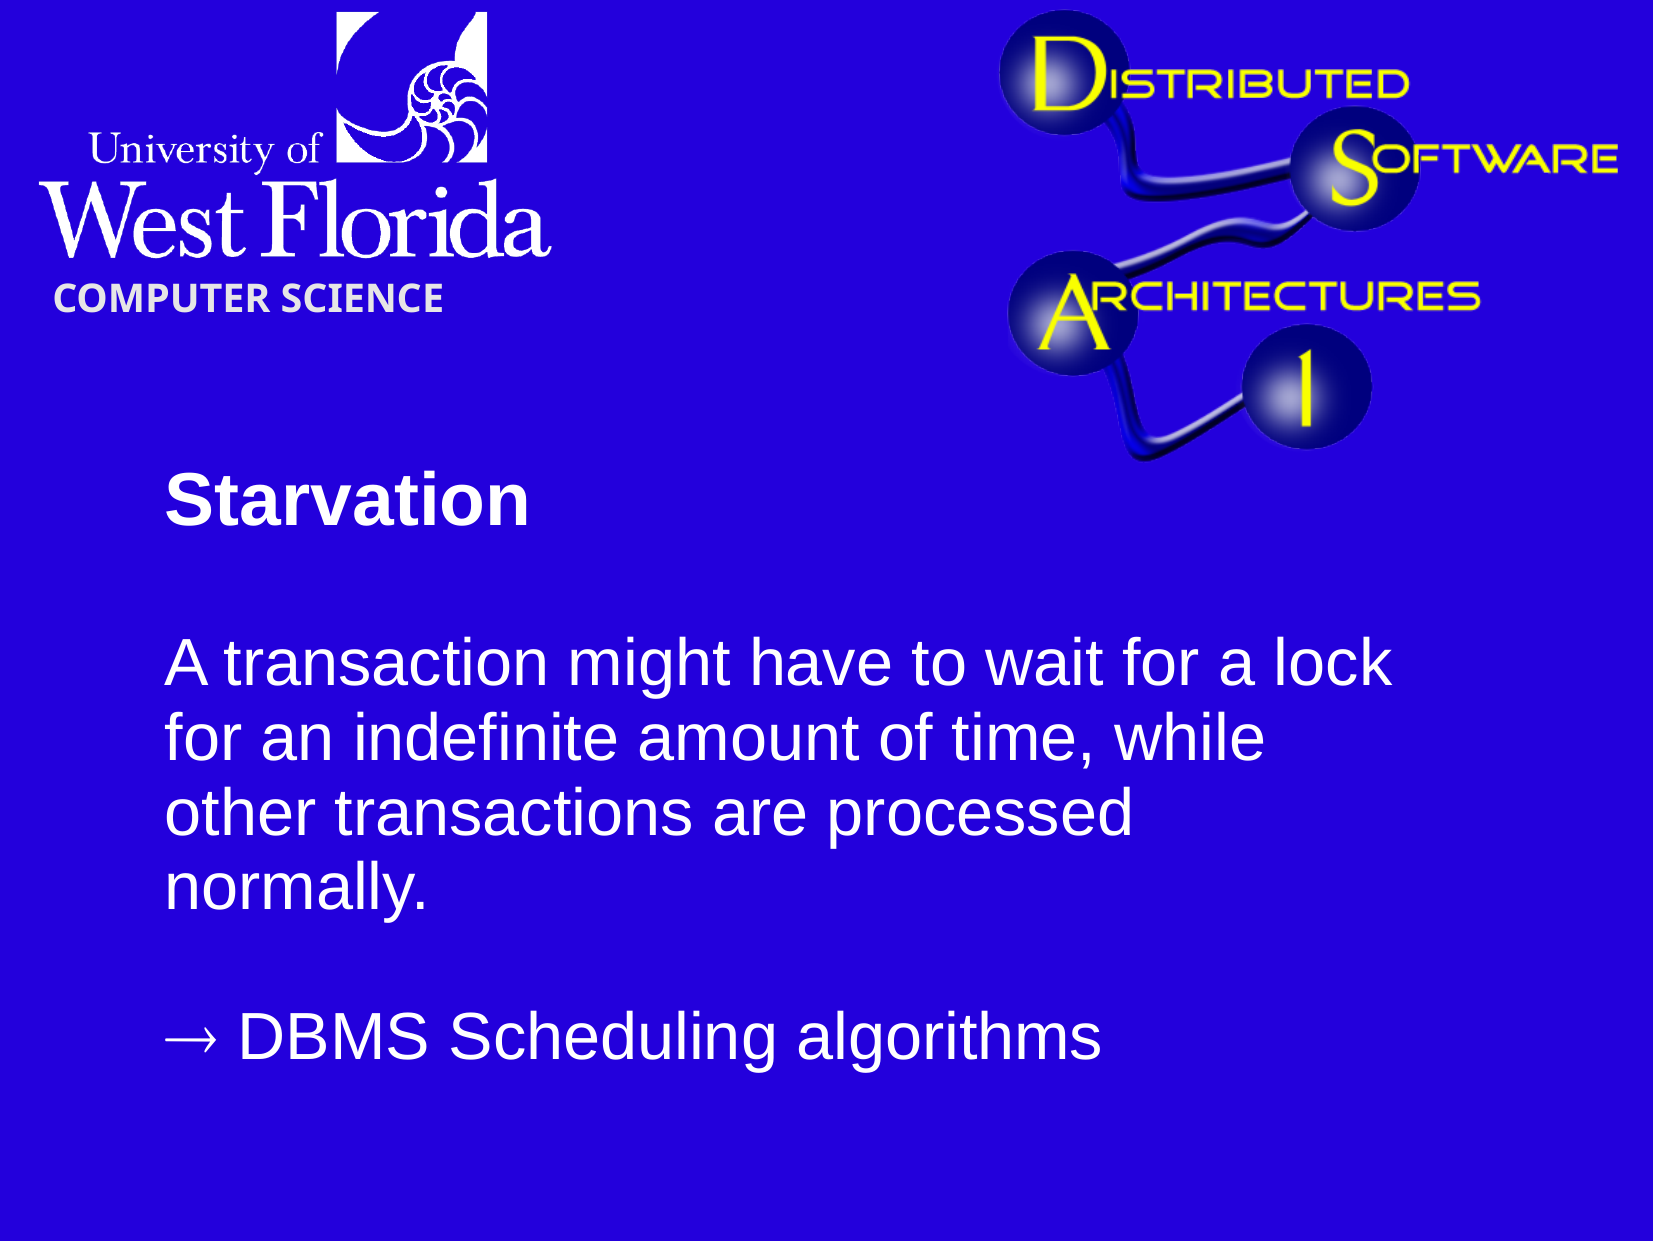

COMPUTER SCIENCE
Starvation
A transaction might have to wait for a lock for an indefinite amount of time, while other transactions are processed normally.
 DBMS Scheduling algorithms